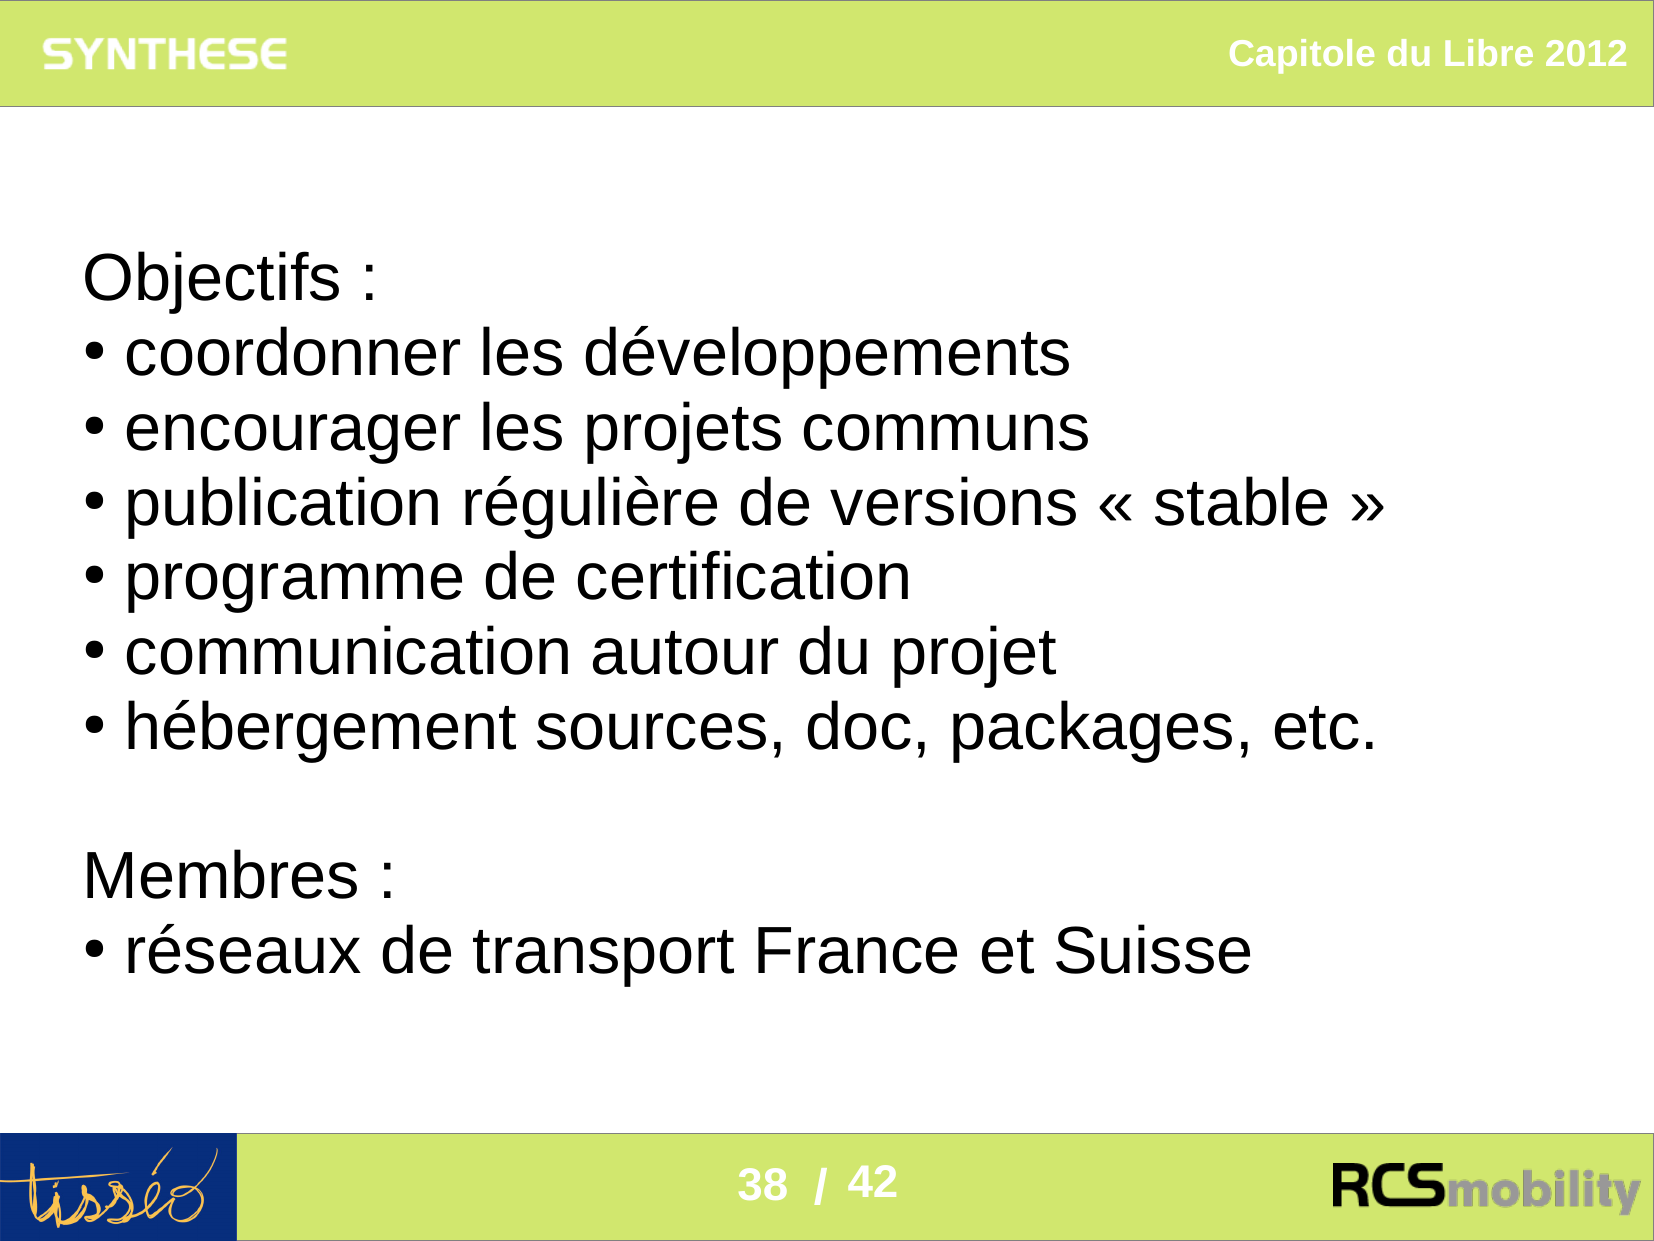

Capitole du Libre 2012
# Objectifs :
 coordonner les développements
 encourager les projets communs
 publication régulière de versions « stable »
 programme de certification
 communication autour du projet
 hébergement sources, doc, packages, etc.
Membres :
 réseaux de transport France et Suisse
38
/
42